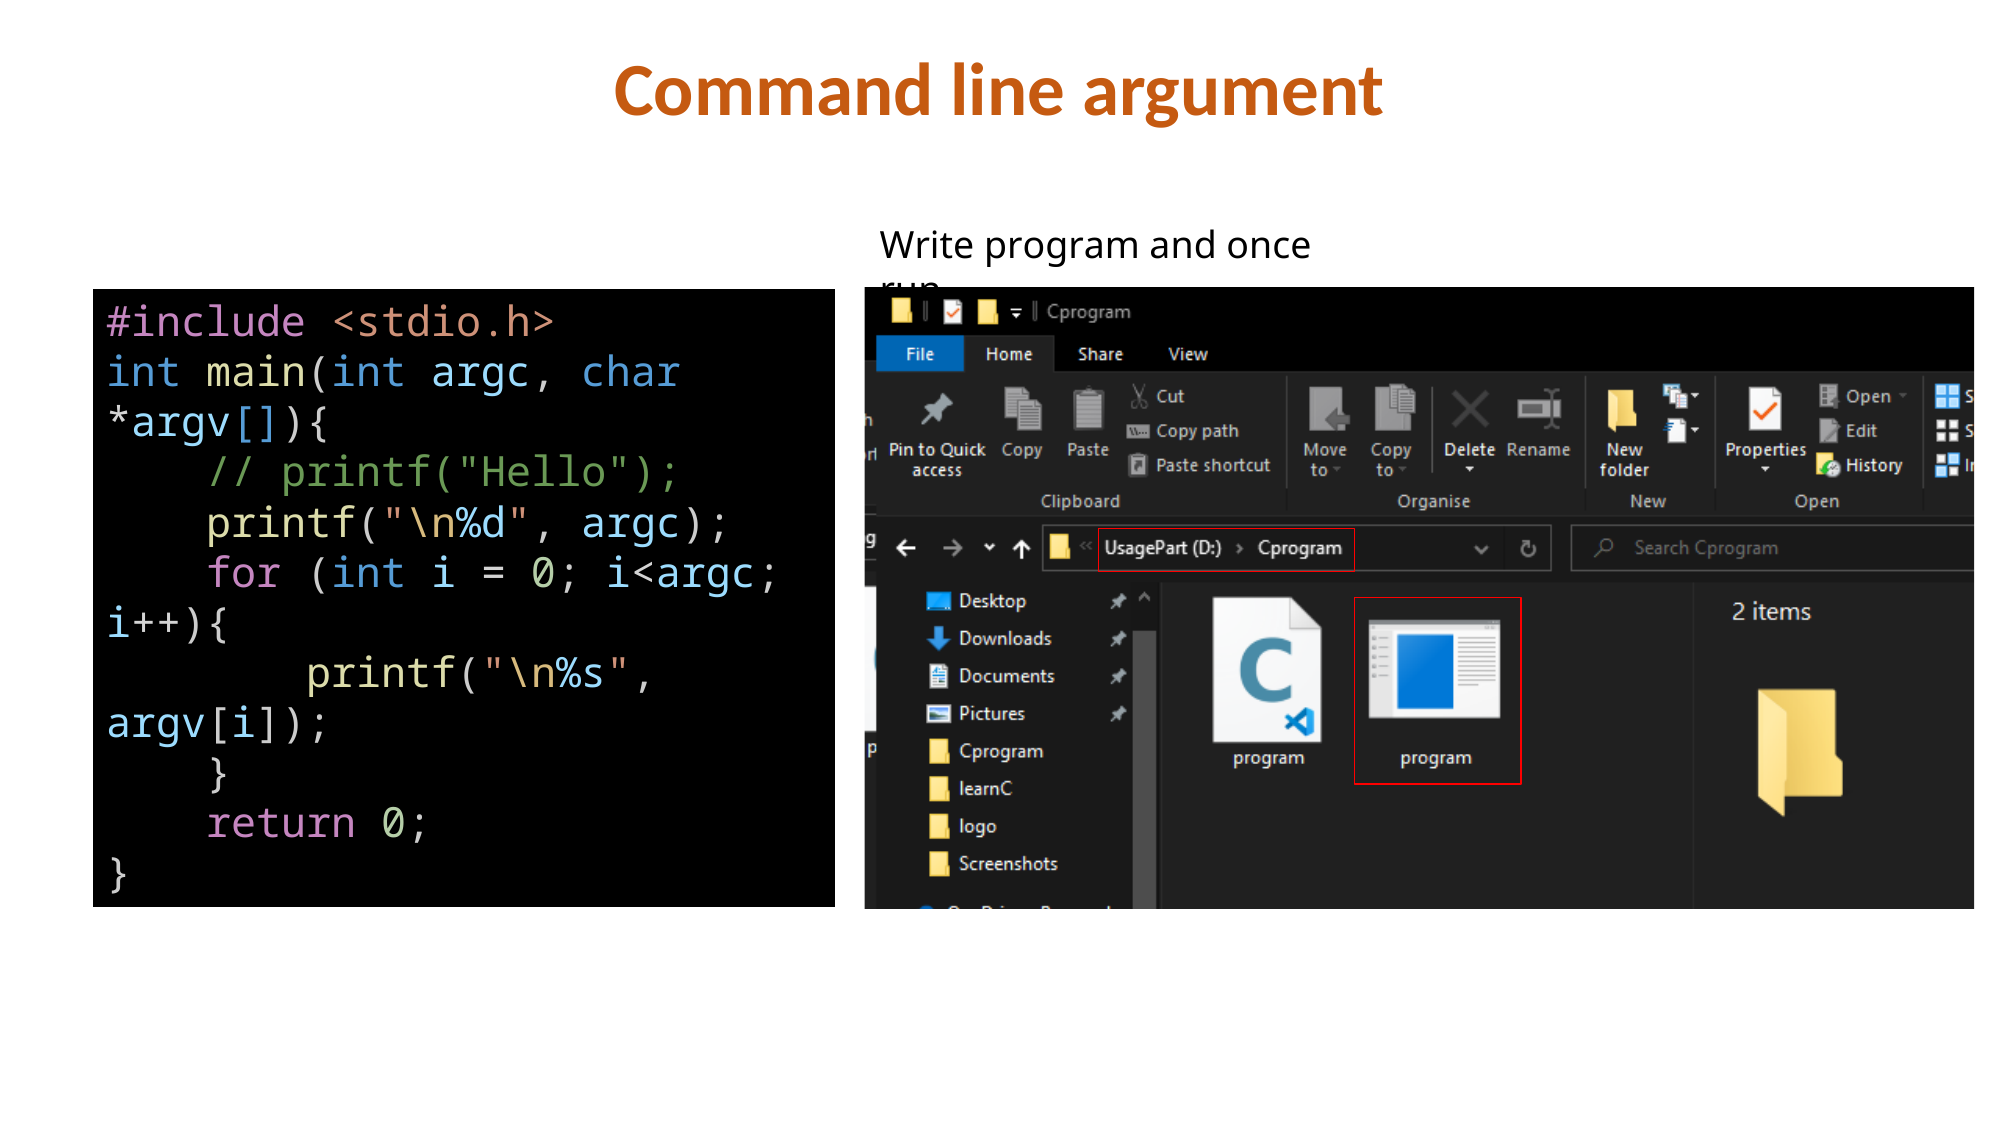

Command line argument
Write program and once run.
#include <stdio.h>
int main(int argc, char *argv[]){
    // printf("Hello");
    printf("\n%d", argc);
    for (int i = 0; i<argc; i++){
        printf("\n%s", argv[i]);
    }
    return 0;
}